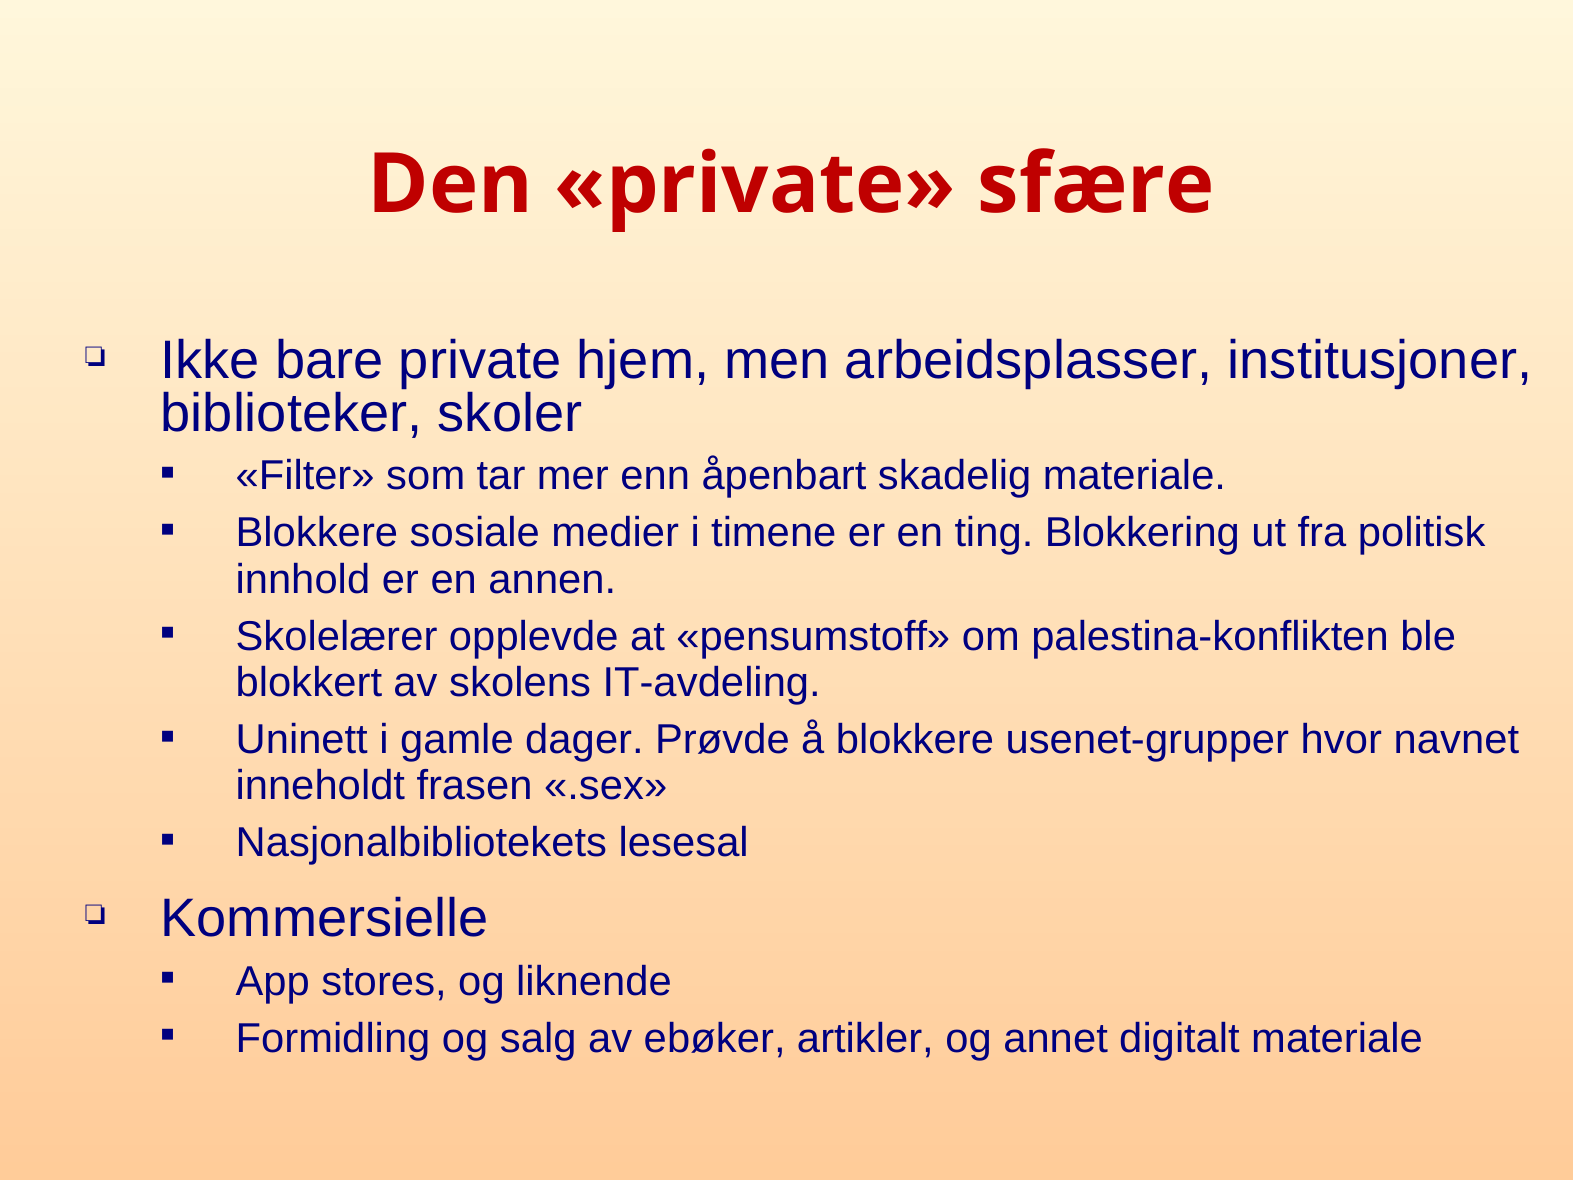

# Den «private» sfære
Ikke bare private hjem, men arbeidsplasser, institusjoner, biblioteker, skoler
«Filter» som tar mer enn åpenbart skadelig materiale.
Blokkere sosiale medier i timene er en ting. Blokkering ut fra politisk innhold er en annen.
Skolelærer opplevde at «pensumstoff» om palestina-konflikten ble blokkert av skolens IT-avdeling.
Uninett i gamle dager. Prøvde å blokkere usenet-grupper hvor navnet inneholdt frasen «.sex»
Nasjonalbibliotekets lesesal
Kommersielle
App stores, og liknende
Formidling og salg av ebøker, artikler, og annet digitalt materiale